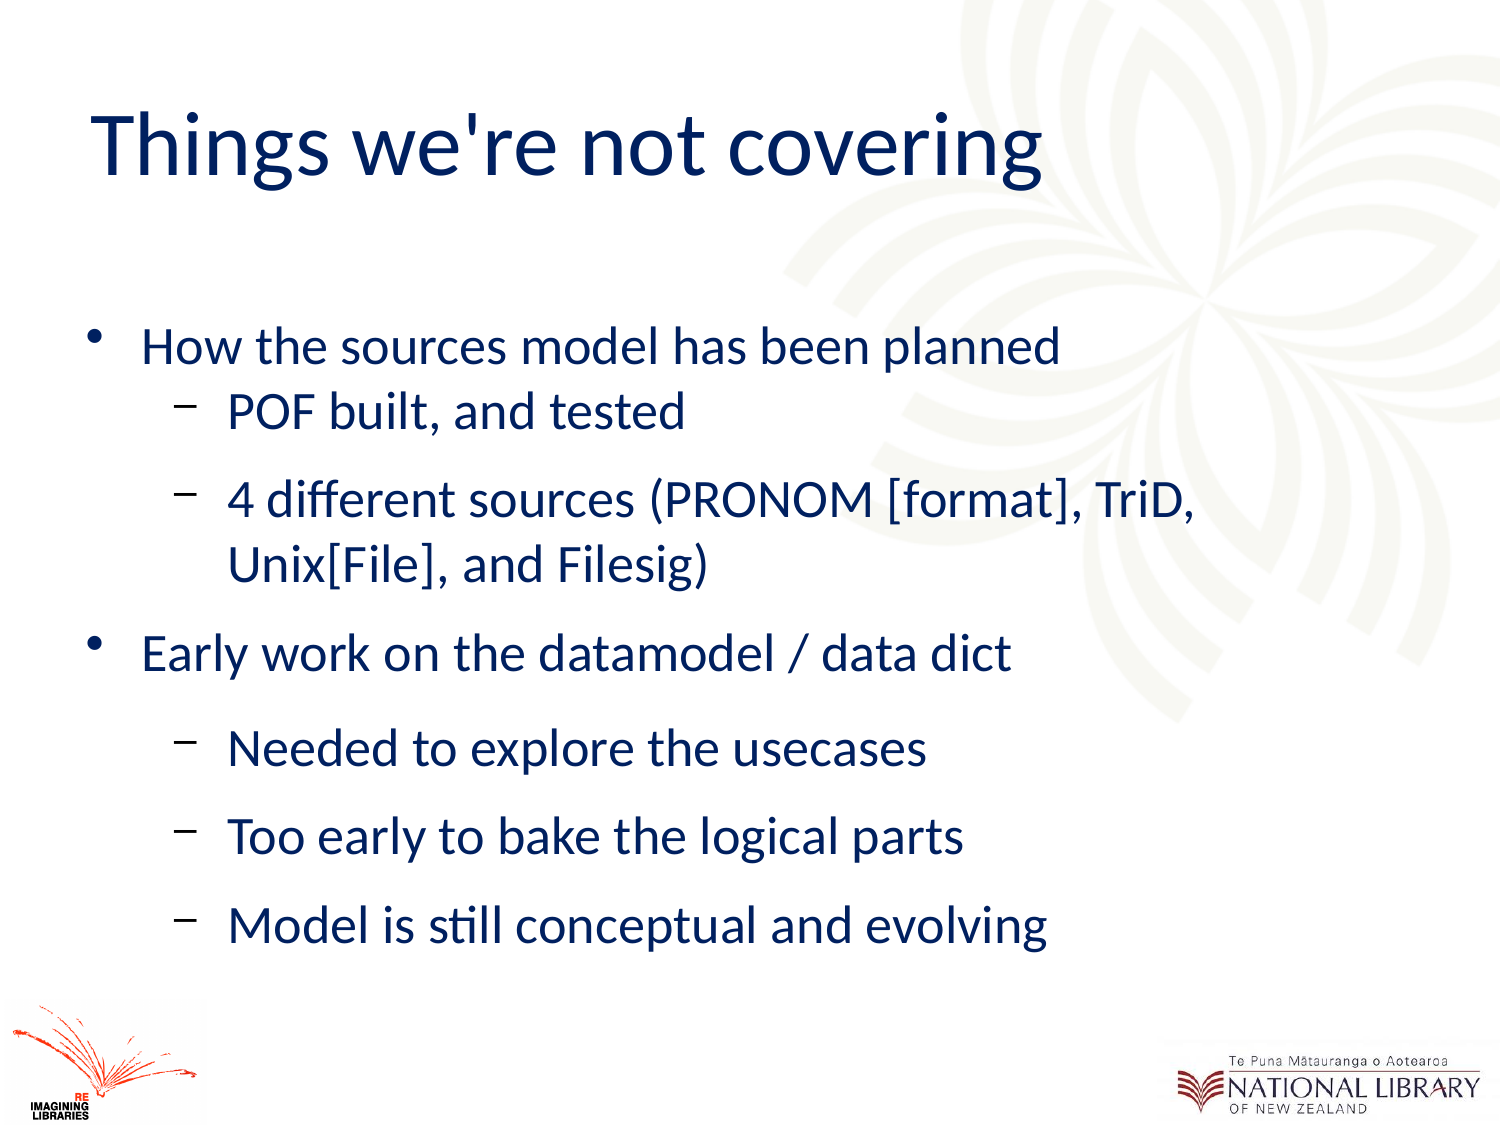

# Things we're not covering
How the sources model has been planned
POF built, and tested
4 different sources (PRONOM [format], TriD, Unix[File], and Filesig)
Early work on the datamodel / data dict
Needed to explore the usecases
Too early to bake the logical parts
Model is still conceptual and evolving